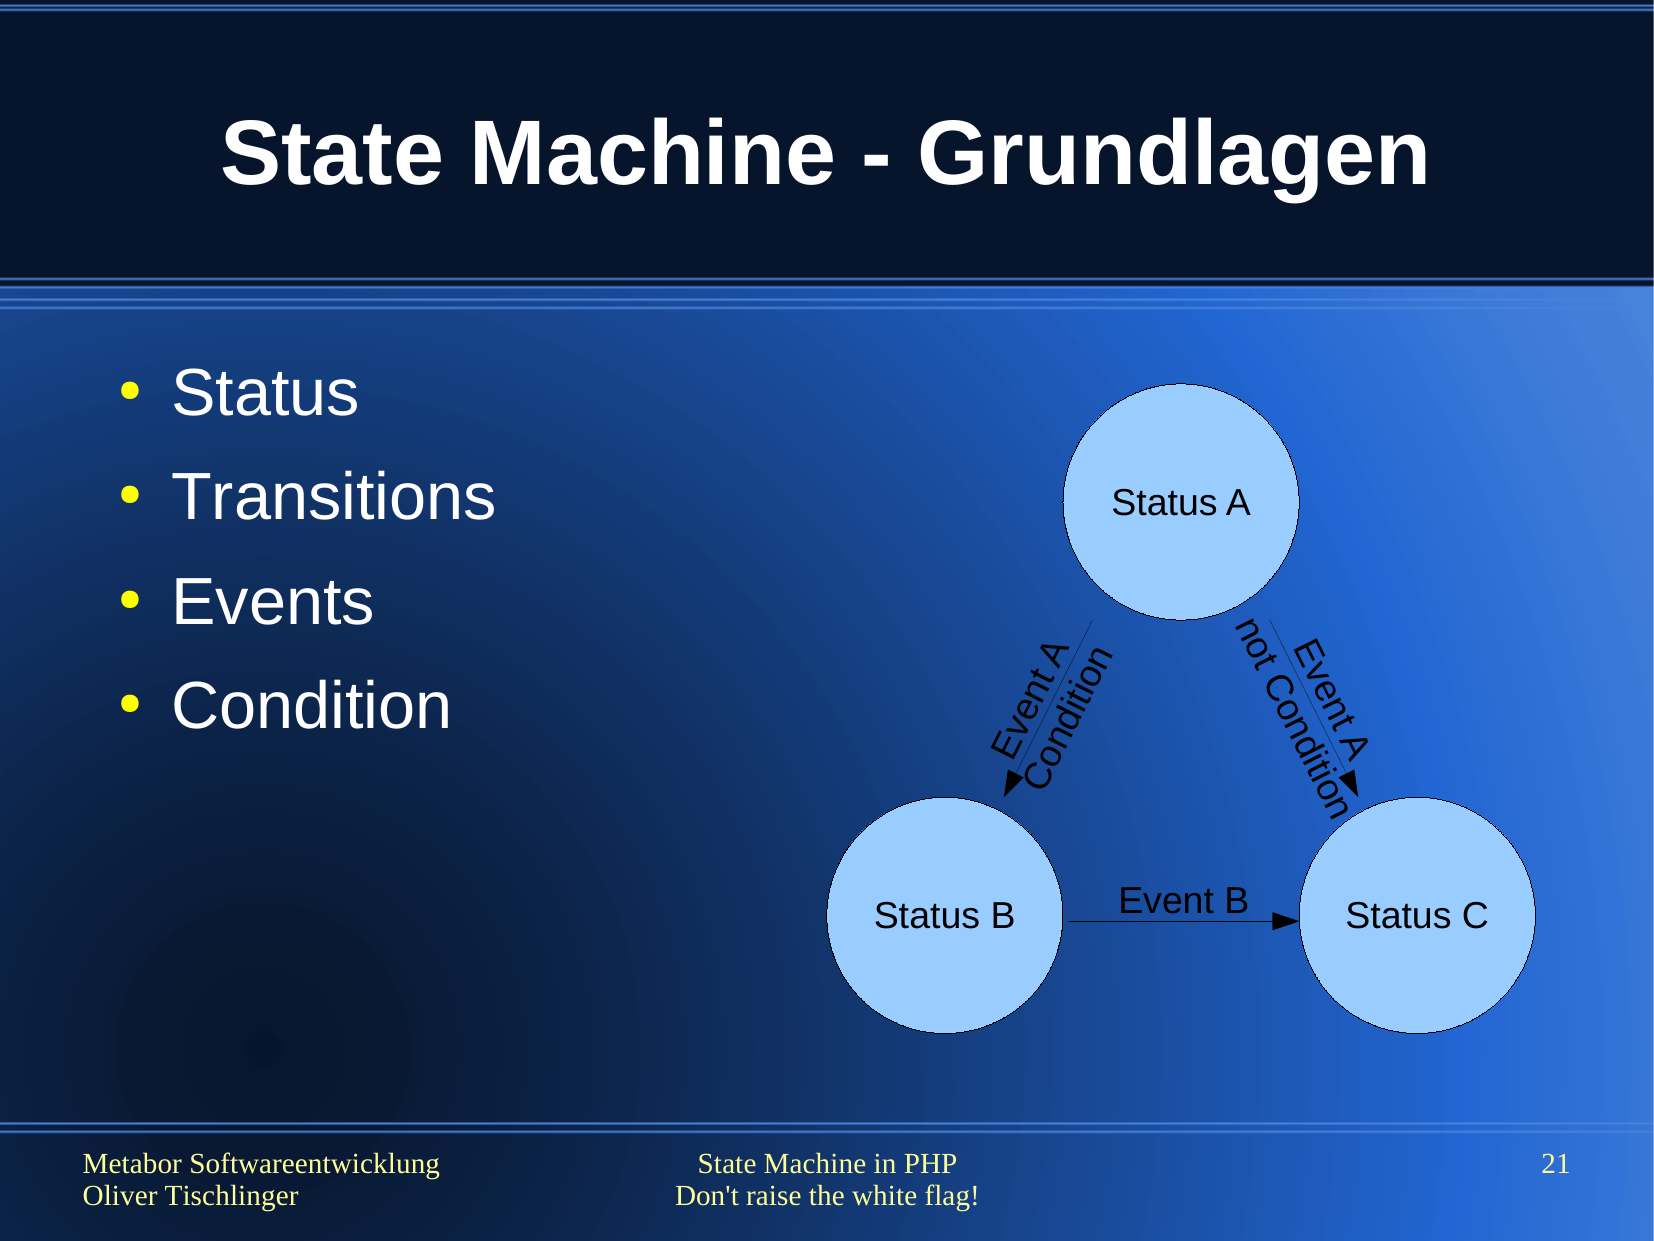

# State Machine - Grundlagen
Status
Transitions
Events
Condition
Status A
Event A
Condition
Event A
not Condition
Status B
Status C
Event B
21